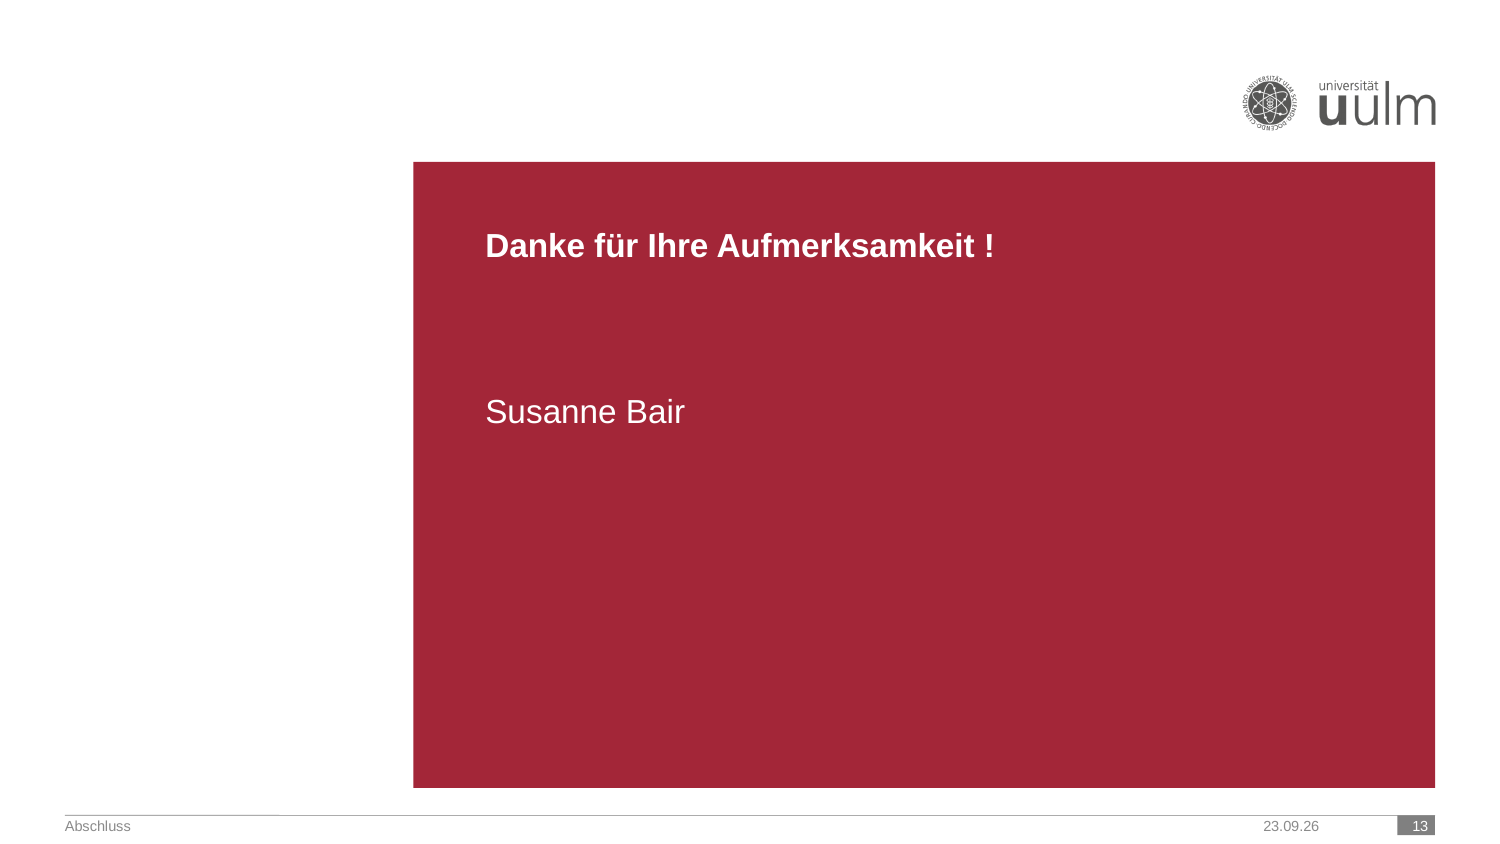

Danke für Ihre Aufmerksamkeit !
Susanne Bair
Abschluss